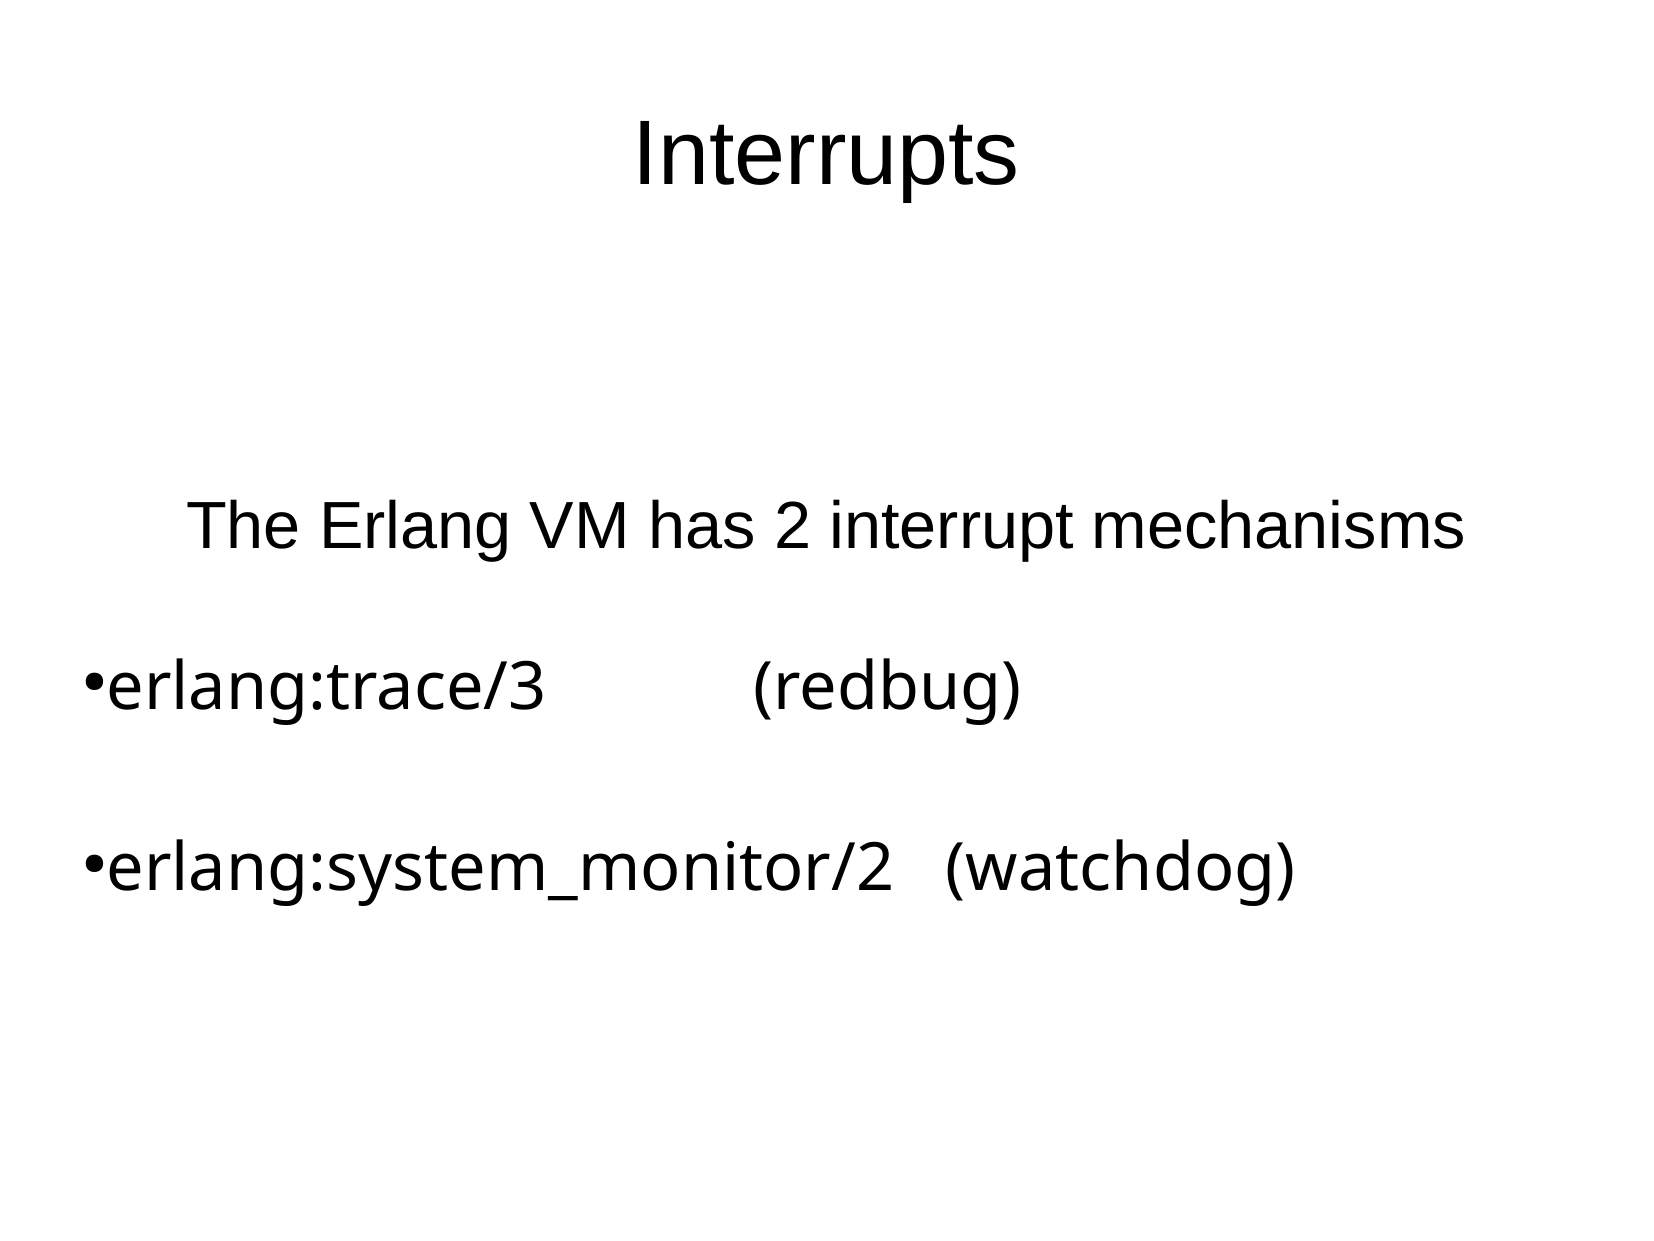

# Interrupts
The Erlang VM has 2 interrupt mechanisms
erlang:trace/3 (redbug)
erlang:system_monitor/2 (watchdog)